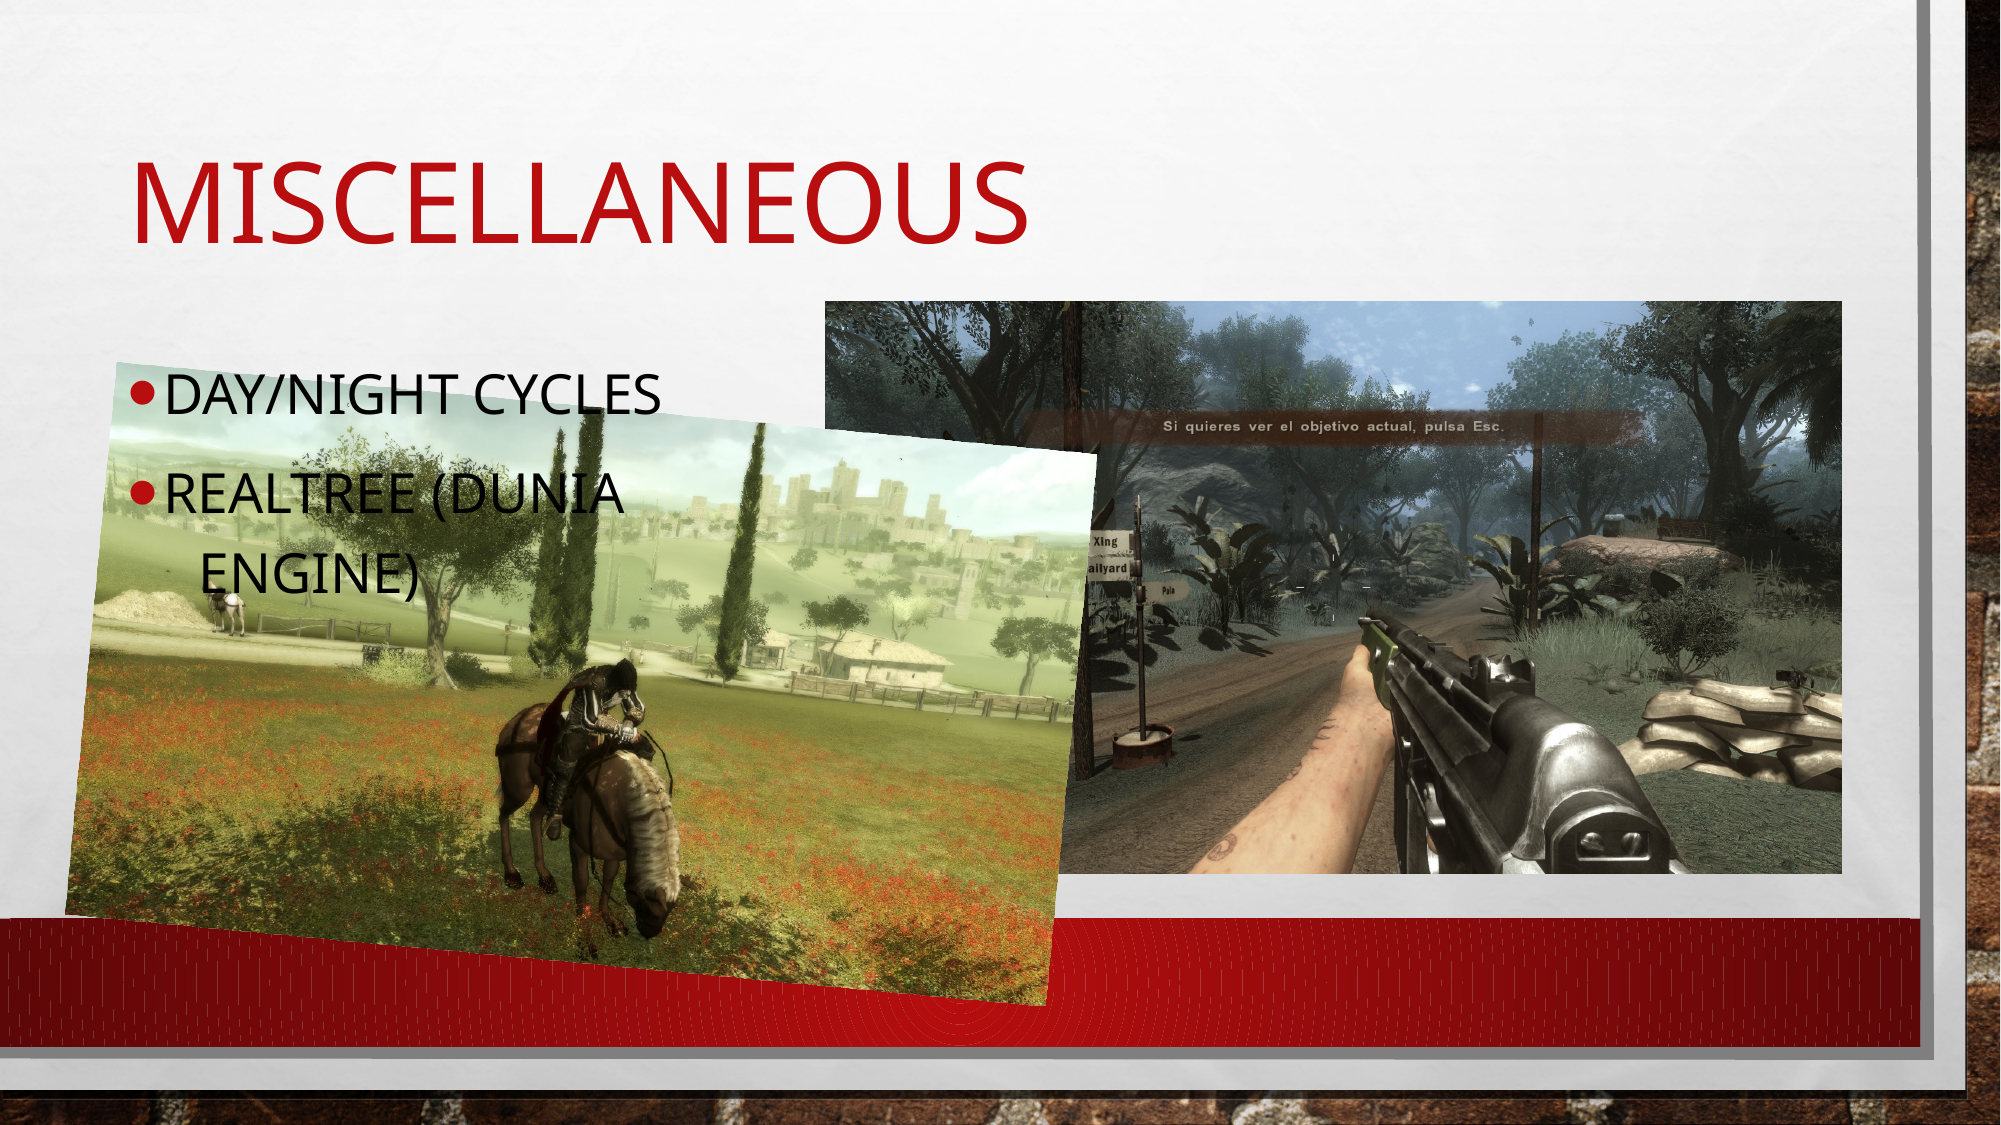

# Miscellaneous
Day/Night Cycles
Realtree (Dunia Engine)